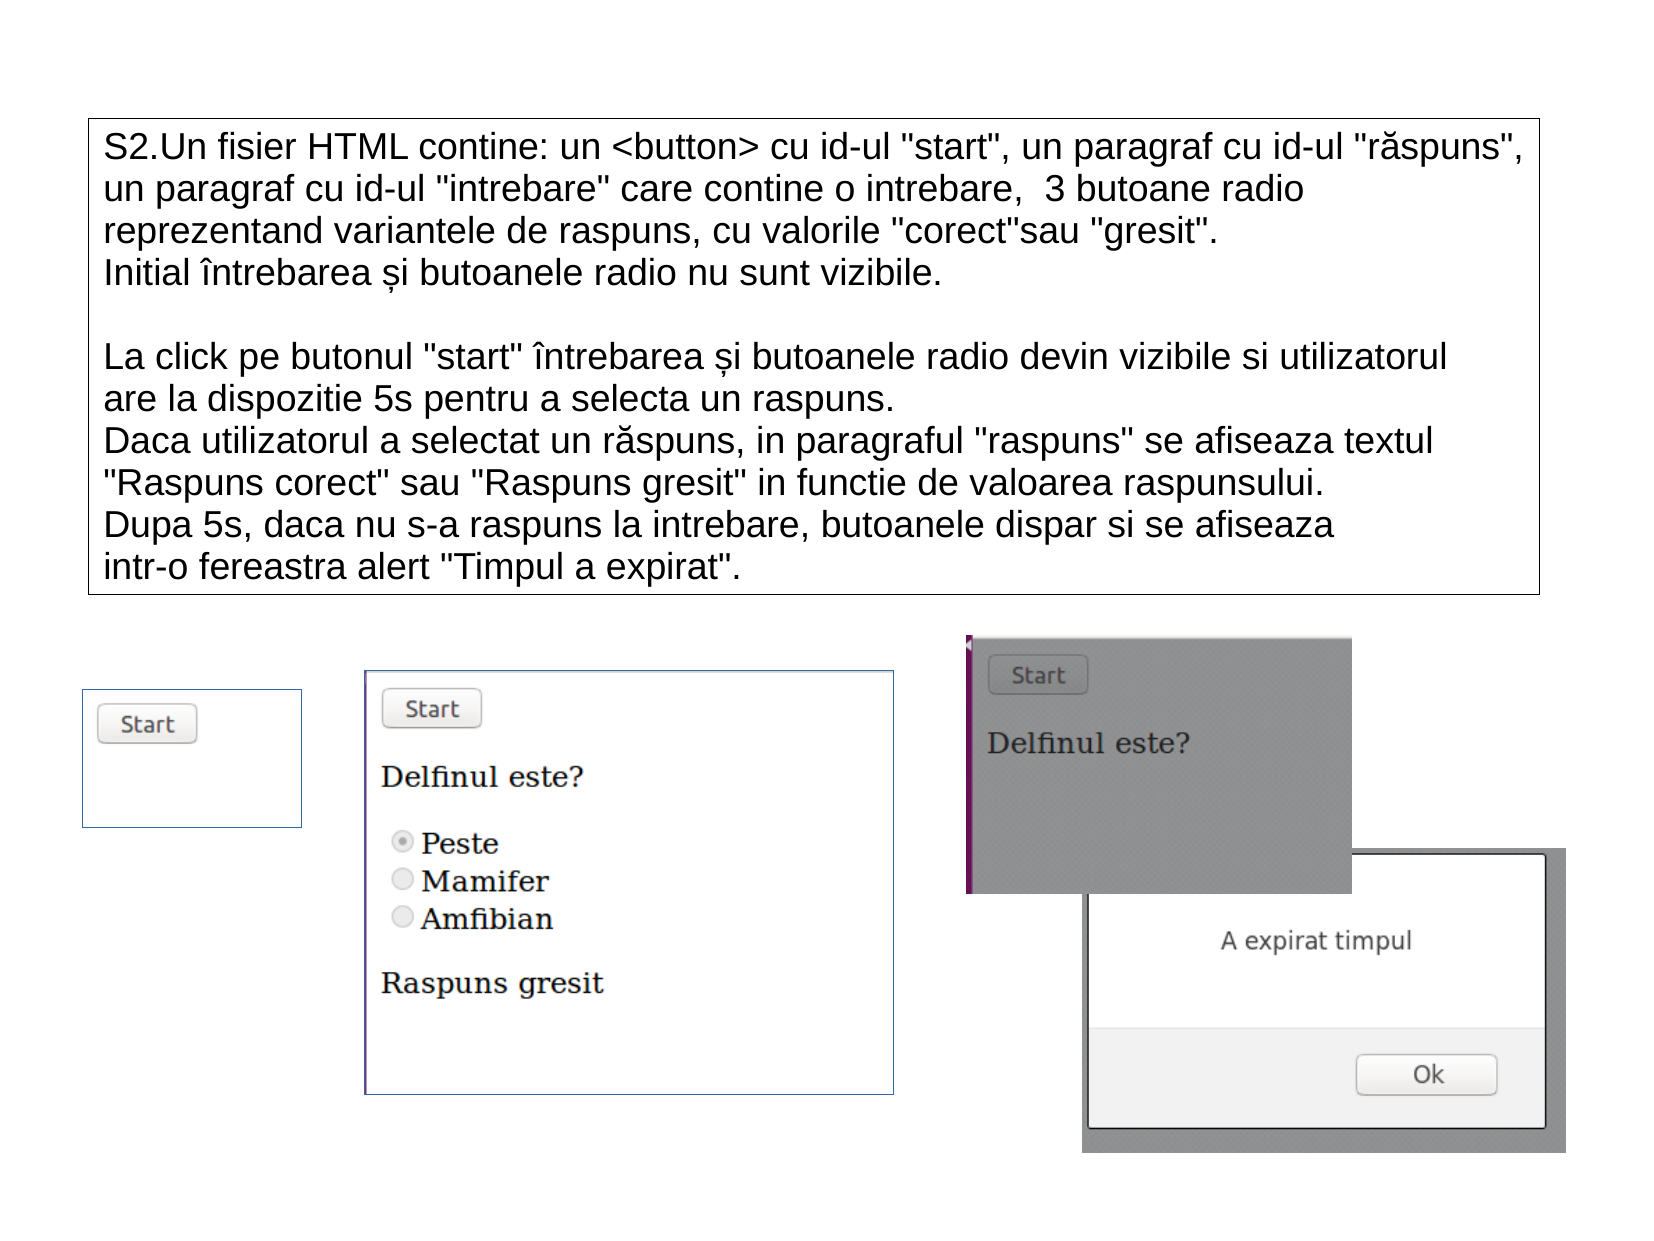

S2.Un fisier HTML contine: un <button> cu id-ul "start", un paragraf cu id-ul "răspuns",
un paragraf cu id-ul "intrebare" care contine o intrebare, 3 butoane radio
reprezentand variantele de raspuns, cu valorile "corect"sau "gresit".
Initial întrebarea și butoanele radio nu sunt vizibile.
La click pe butonul "start" întrebarea și butoanele radio devin vizibile si utilizatorul
are la dispozitie 5s pentru a selecta un raspuns.
Daca utilizatorul a selectat un răspuns, in paragraful "raspuns" se afiseaza textul
"Raspuns corect" sau "Raspuns gresit" in functie de valoarea raspunsului.
Dupa 5s, daca nu s-a raspuns la intrebare, butoanele dispar si se afiseaza
intr-o fereastra alert "Timpul a expirat".